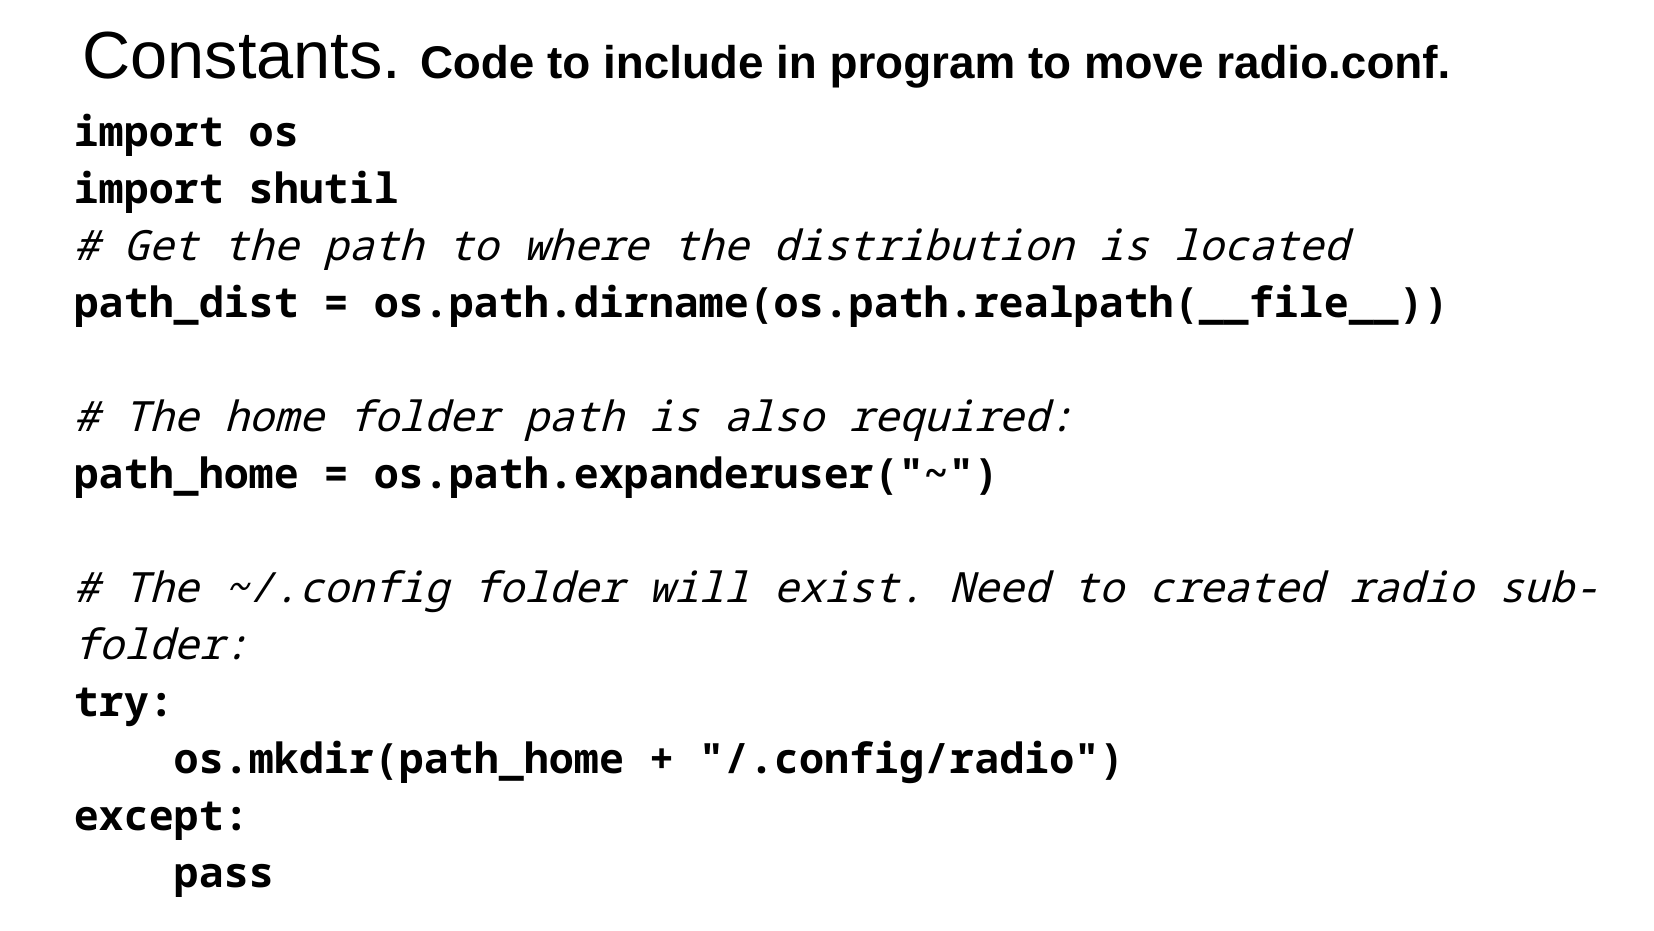

# Constants. Code to include in program to move radio.conf.
import os
import shutil
# Get the path to where the distribution is located
path_dist = os.path.dirname(os.path.realpath(__file__))
# The home folder path is also required:
path_home = os.path.expanderuser("~")
# The ~/.config folder will exist. Need to created radio sub-folder:
try:
 os.mkdir(path_home + "/.config/radio")
except:
 pass
# The radio.conf file may now be copied to ~/.config/radio/radio.conf:
shutil.copy2(path_dist + "radio.conf",
 path_home + "/.config/radio/radio.conf")
# The User may now edit ~/.config/radio/radio.conf to set parameters.